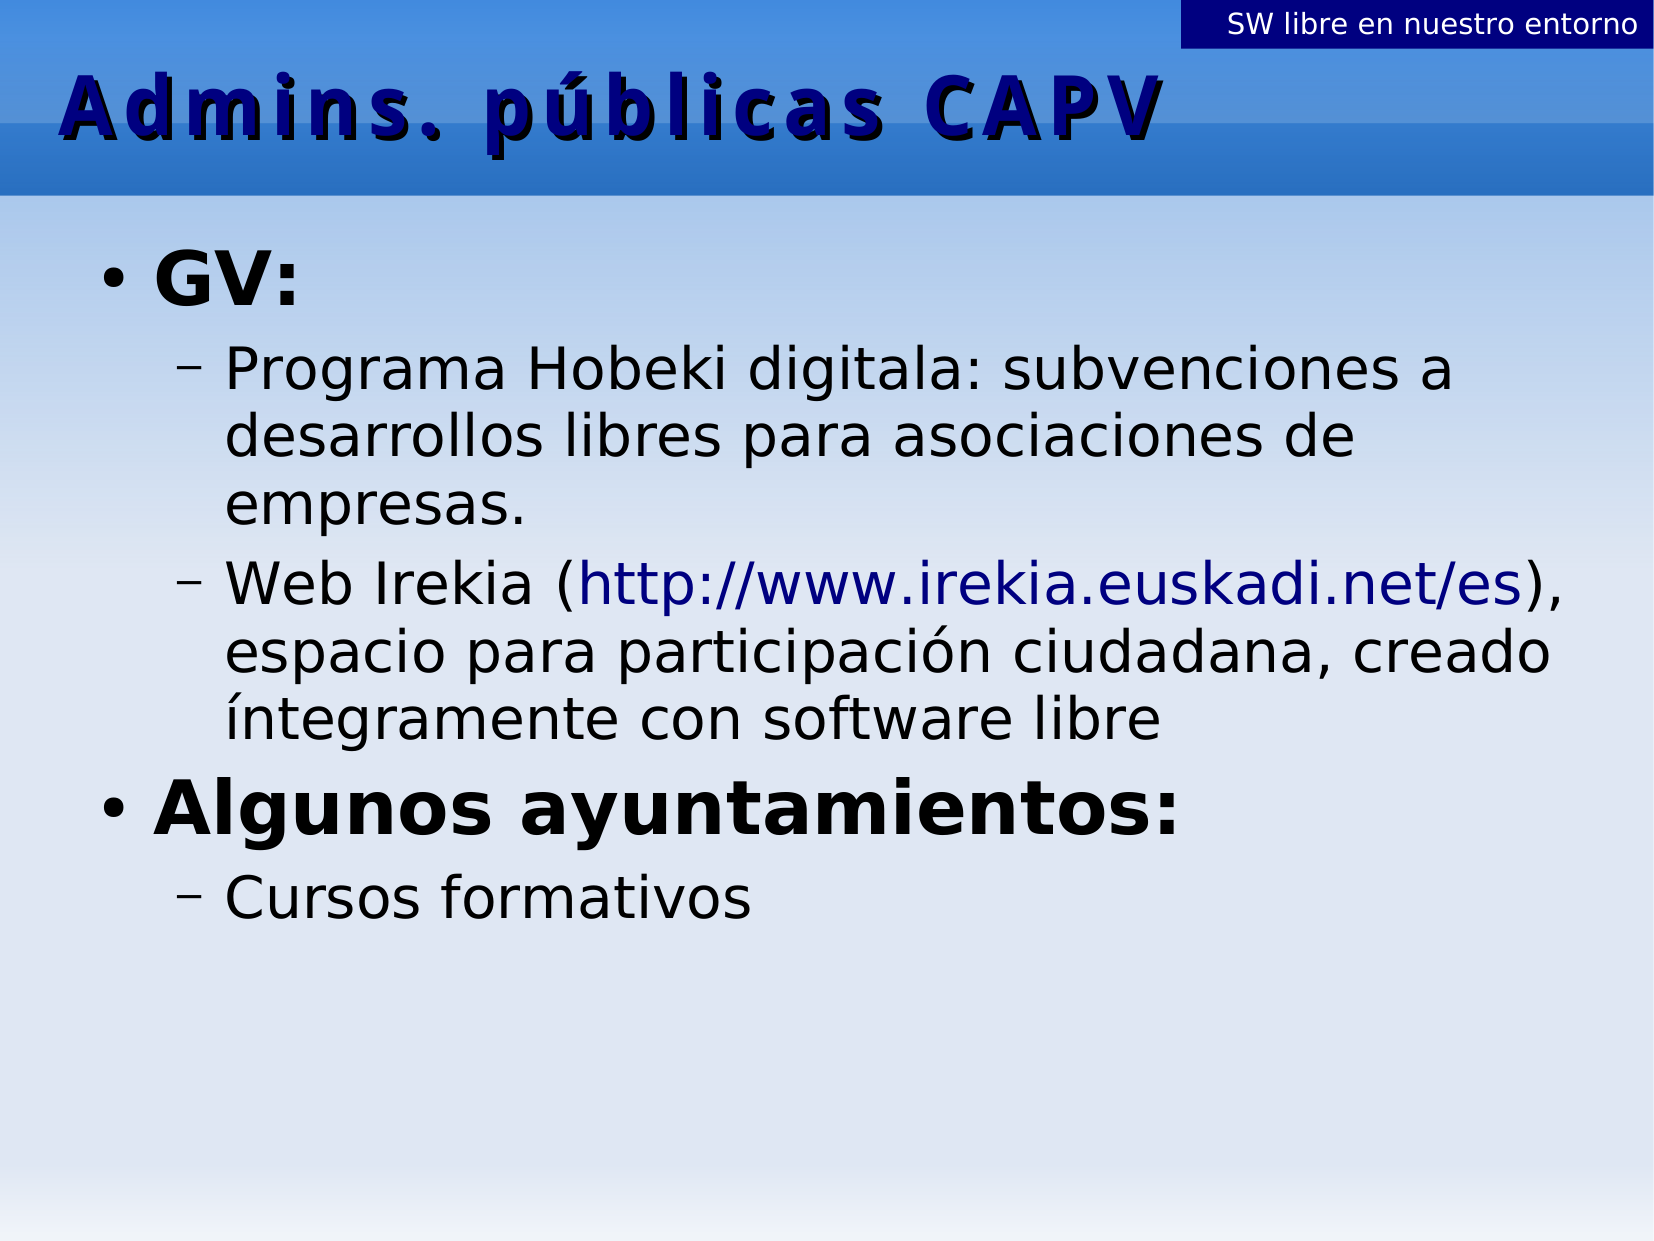

SW libre en nuestro entorno
# Admins. públicas CAPV
GV:
Programa Hobeki digitala: subvenciones a desarrollos libres para asociaciones de empresas.
Web Irekia (http://www.irekia.euskadi.net/es), espacio para participación ciudadana, creado íntegramente con software libre
Algunos ayuntamientos:
Cursos formativos